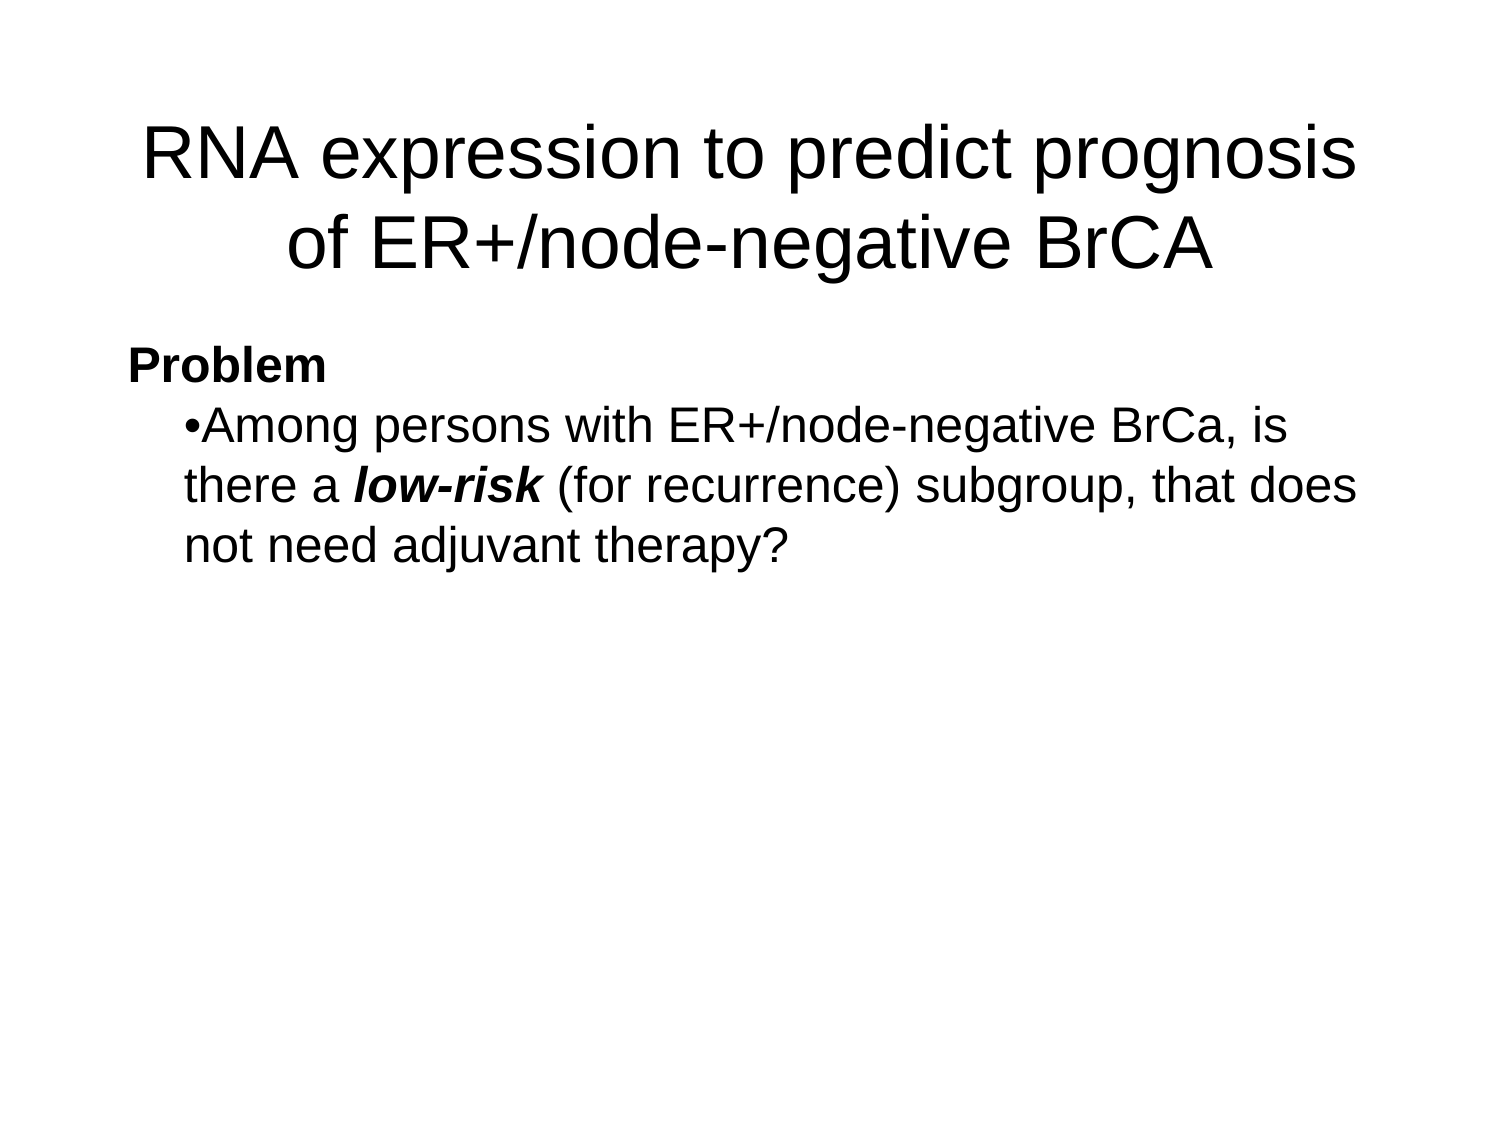

# RNA expression to predict prognosis of ER+/node-negative BrCA
Problem
•Among persons with ER+/node-negative BrCa, is there a low-risk (for recurrence) subgroup, that does not need adjuvant therapy?